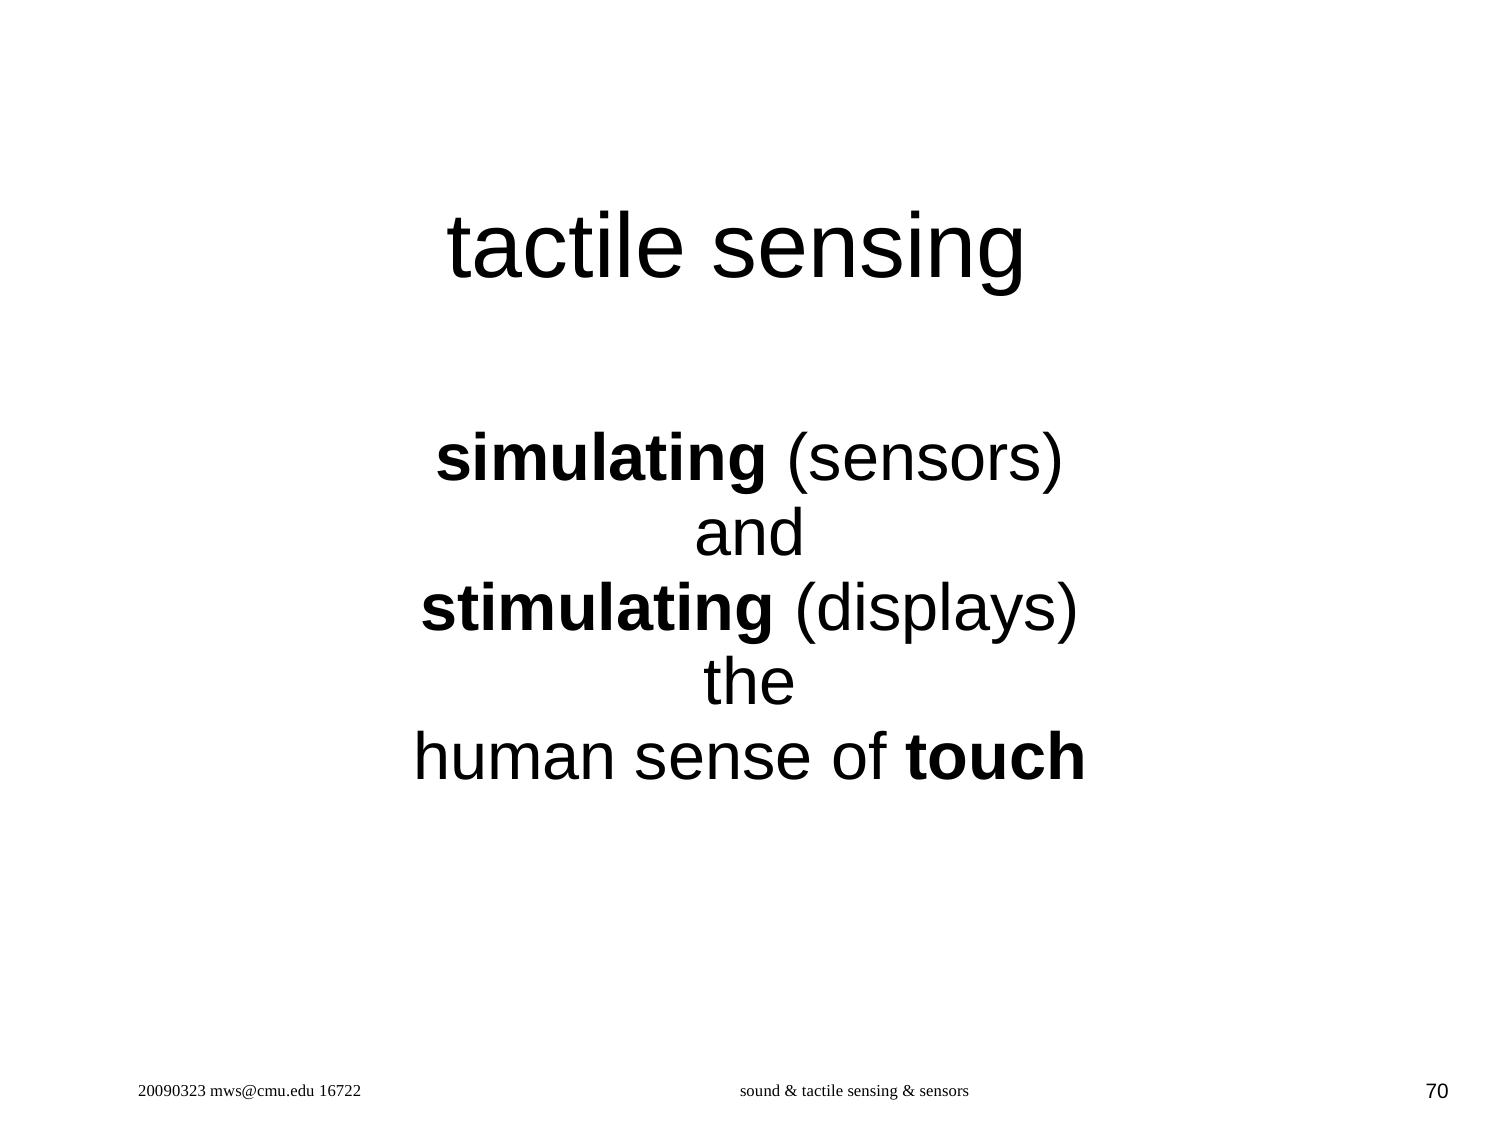

# tactile sensing
simulating (sensors)
and
stimulating (displays)
the
human sense of touch
70
20090323 mws@cmu.edu 16722
sound & tactile sensing & sensors